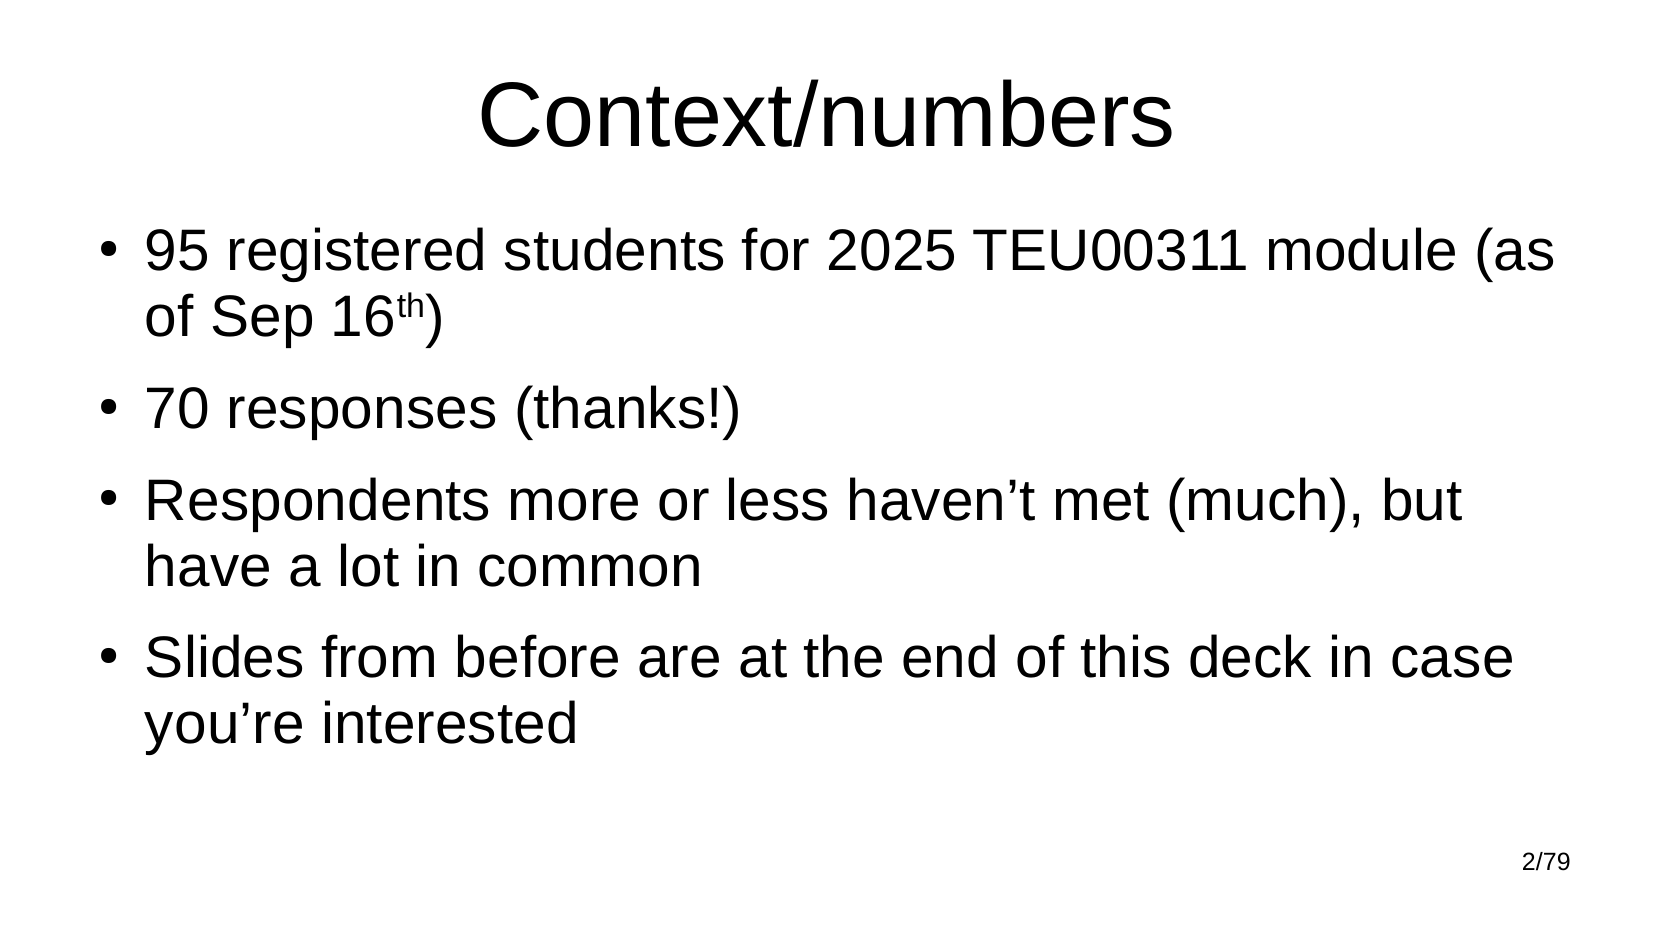

# Context/numbers
95 registered students for 2025 TEU00311 module (as of Sep 16th)
70 responses (thanks!)
Respondents more or less haven’t met (much), but have a lot in common
Slides from before are at the end of this deck in case you’re interested
2